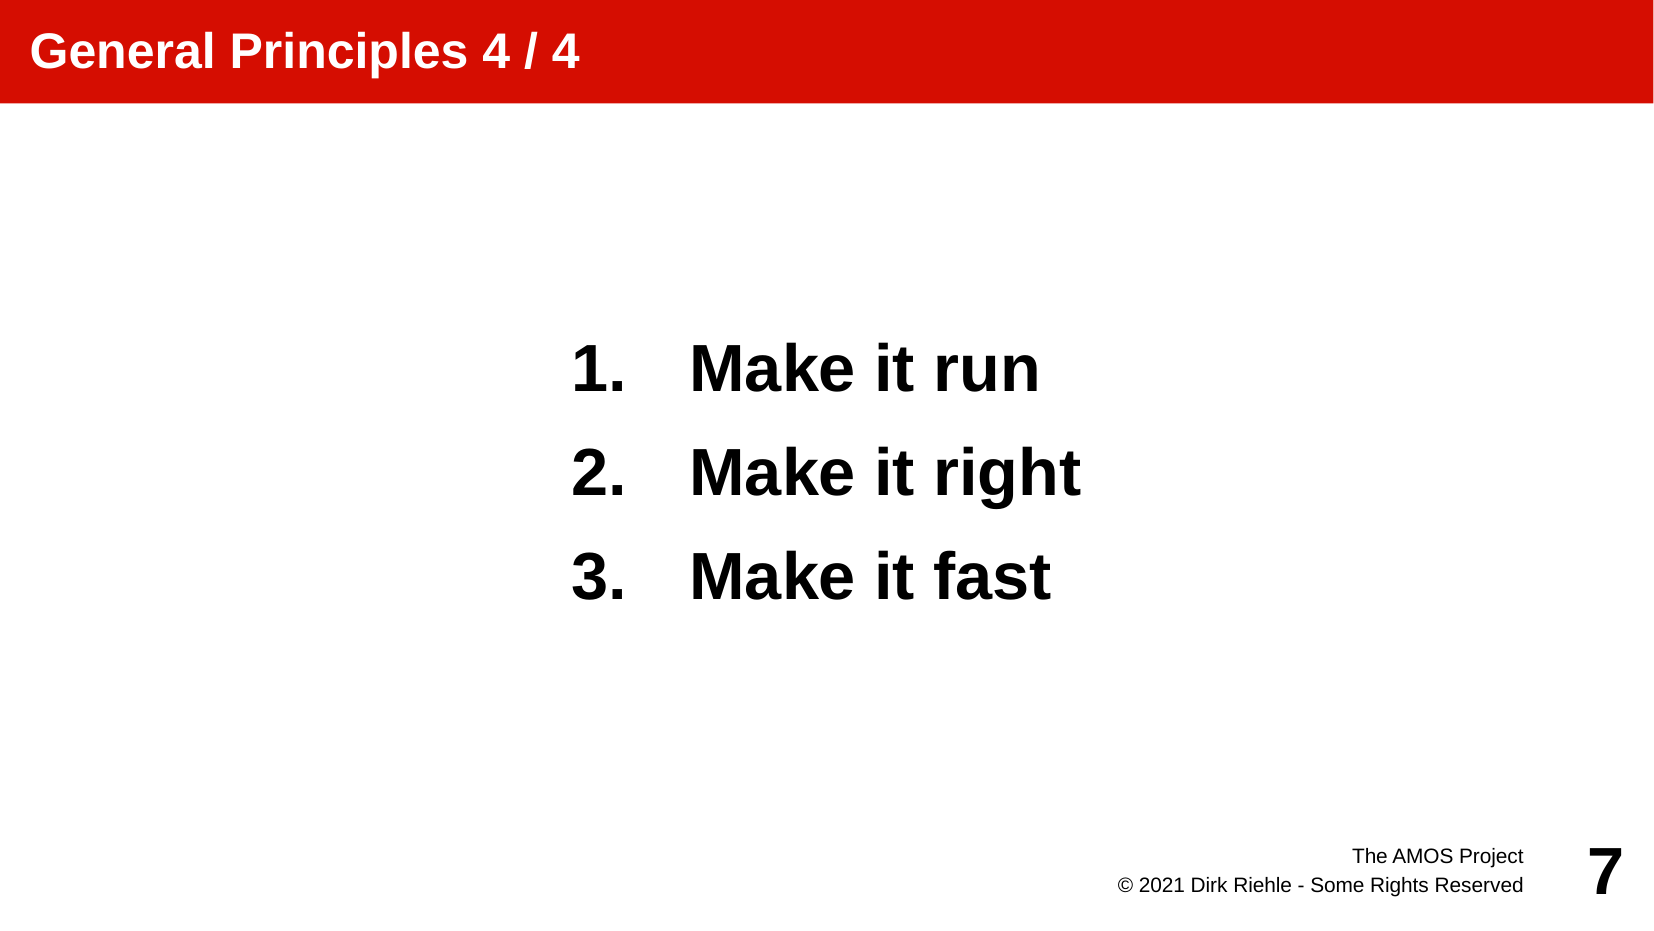

# General Principles 4 / 4
Make it run
Make it right
Make it fast
The AMOS Project
7
© 2021 Dirk Riehle - Some Rights Reserved